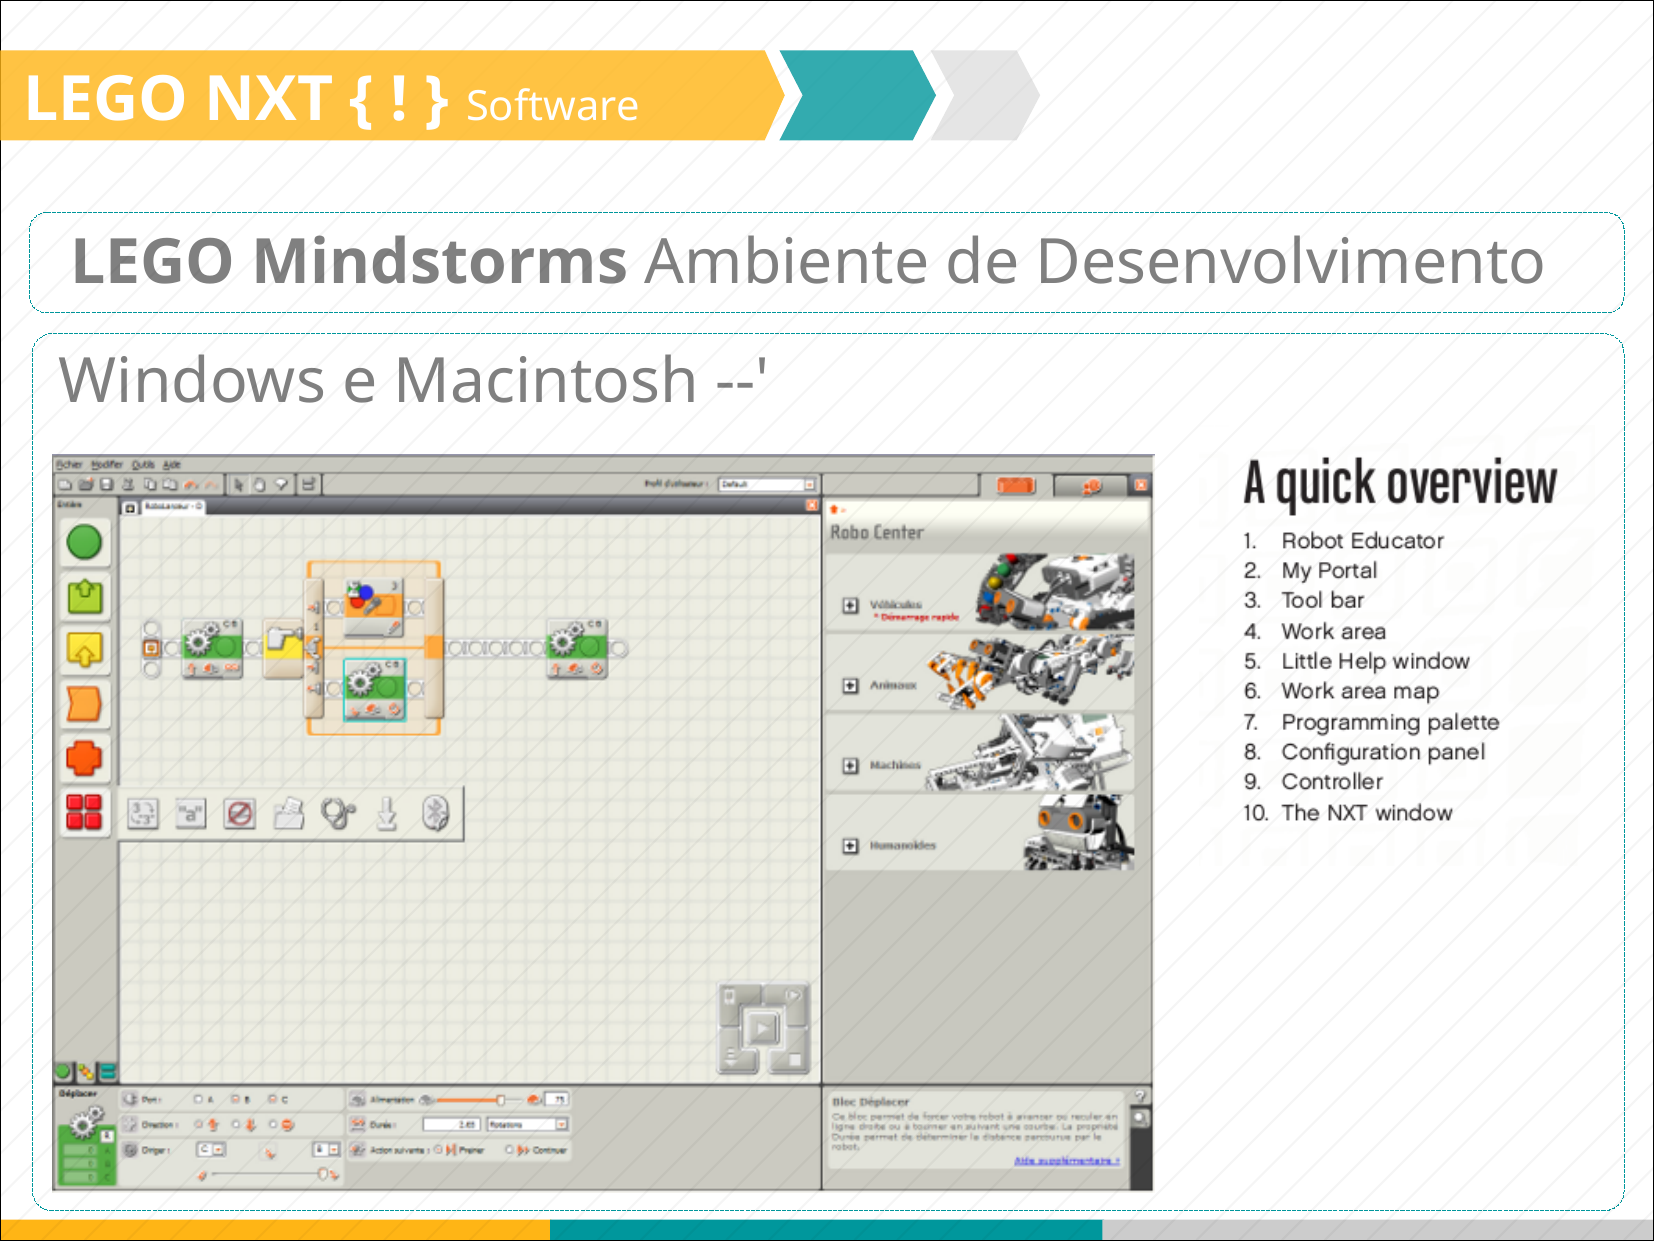

LEGO NXT { ! } Software
LEGO Mindstorms Ambiente de Desenvolvimento
Windows e Macintosh --'